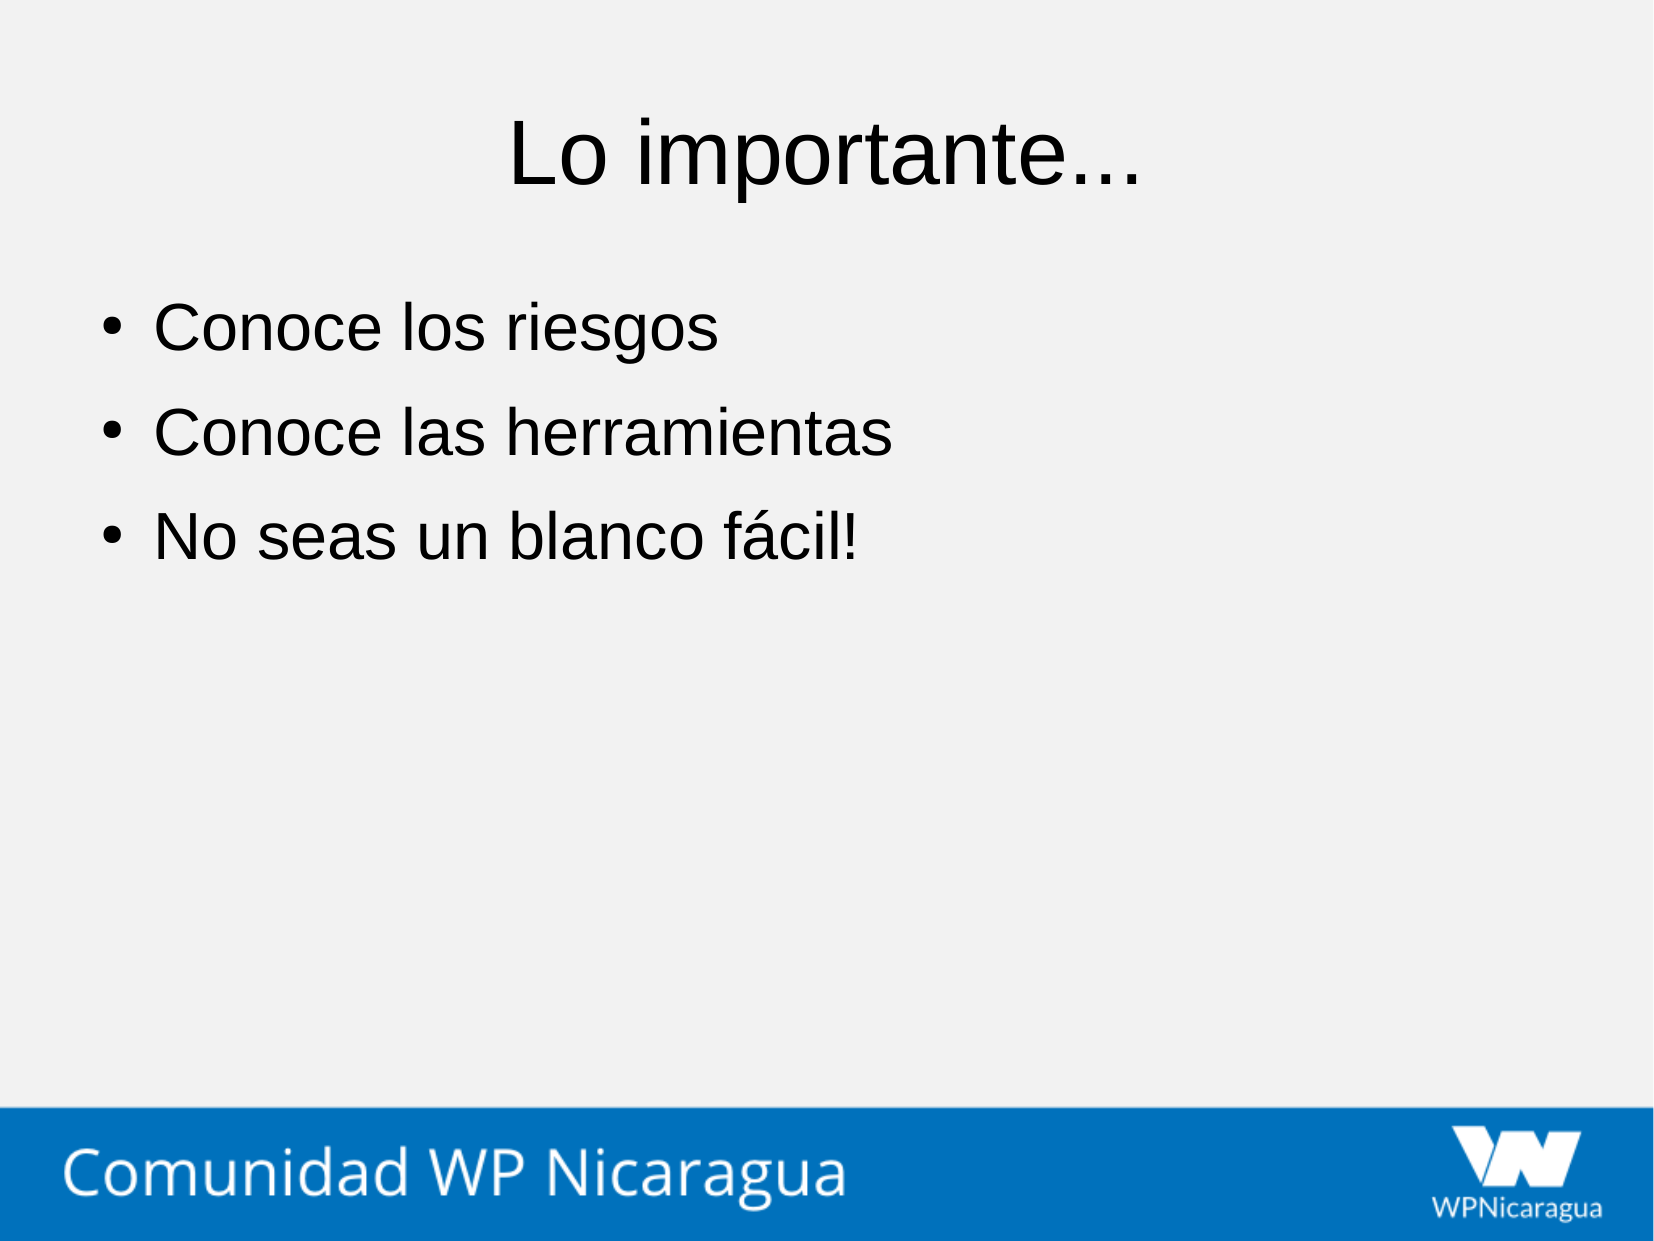

# Lo importante...
Conoce los riesgos
Conoce las herramientas
No seas un blanco fácil!